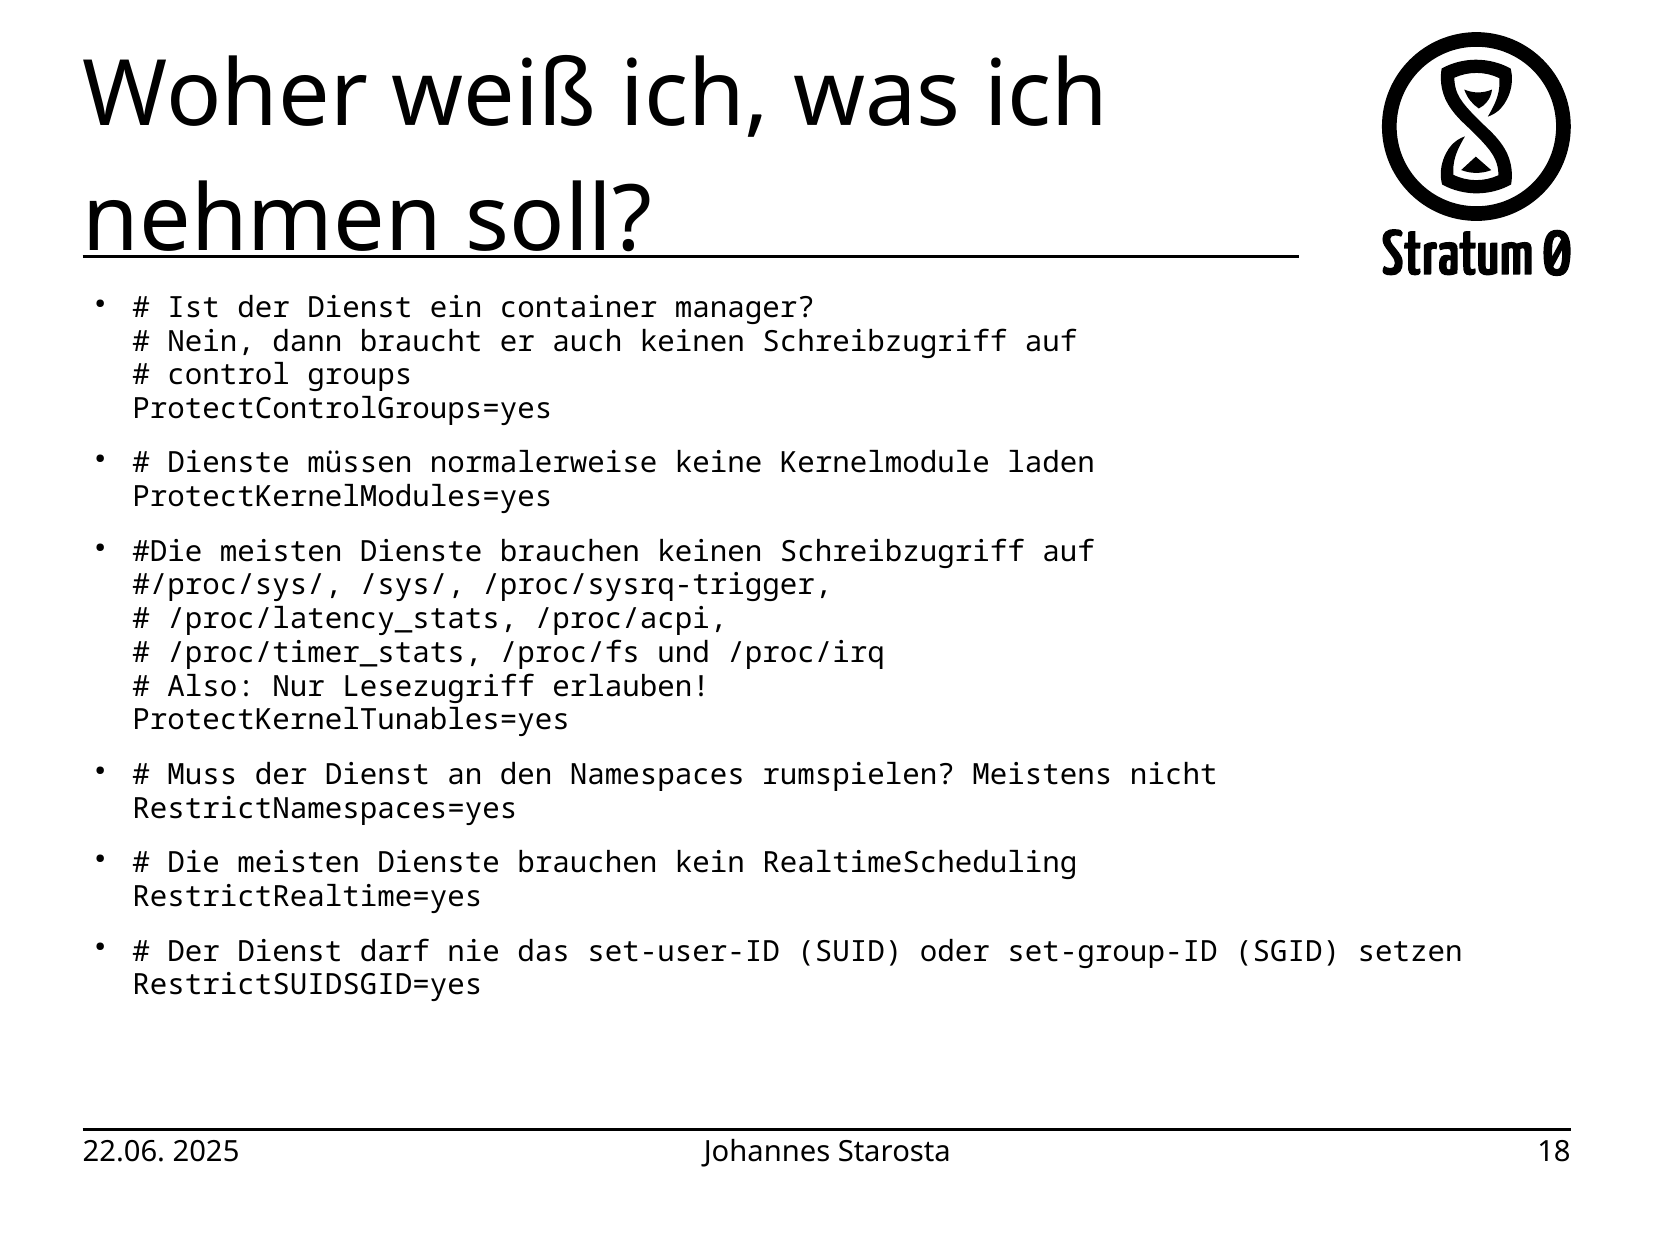

# Woher weiß ich, was ich nehmen soll?
# Ist der Dienst ein container manager? # Nein, dann braucht er auch keinen Schreibzugriff auf # control groups ProtectControlGroups=yes
# Dienste müssen normalerweise keine Kernelmodule laden ProtectKernelModules=yes
#Die meisten Dienste brauchen keinen Schreibzugriff auf
#/proc/sys/, /sys/, /proc/sysrq-trigger,
# /proc/latency_stats, /proc/acpi,
# /proc/timer_stats, /proc/fs und /proc/irq
# Also: Nur Lesezugriff erlauben!
ProtectKernelTunables=yes
# Muss der Dienst an den Namespaces rumspielen? Meistens nicht RestrictNamespaces=yes
# Die meisten Dienste brauchen kein RealtimeScheduling RestrictRealtime=yes
# Der Dienst darf nie das set-user-ID (SUID) oder set-group-ID (SGID) setzen RestrictSUIDSGID=yes
Chrissi^
18